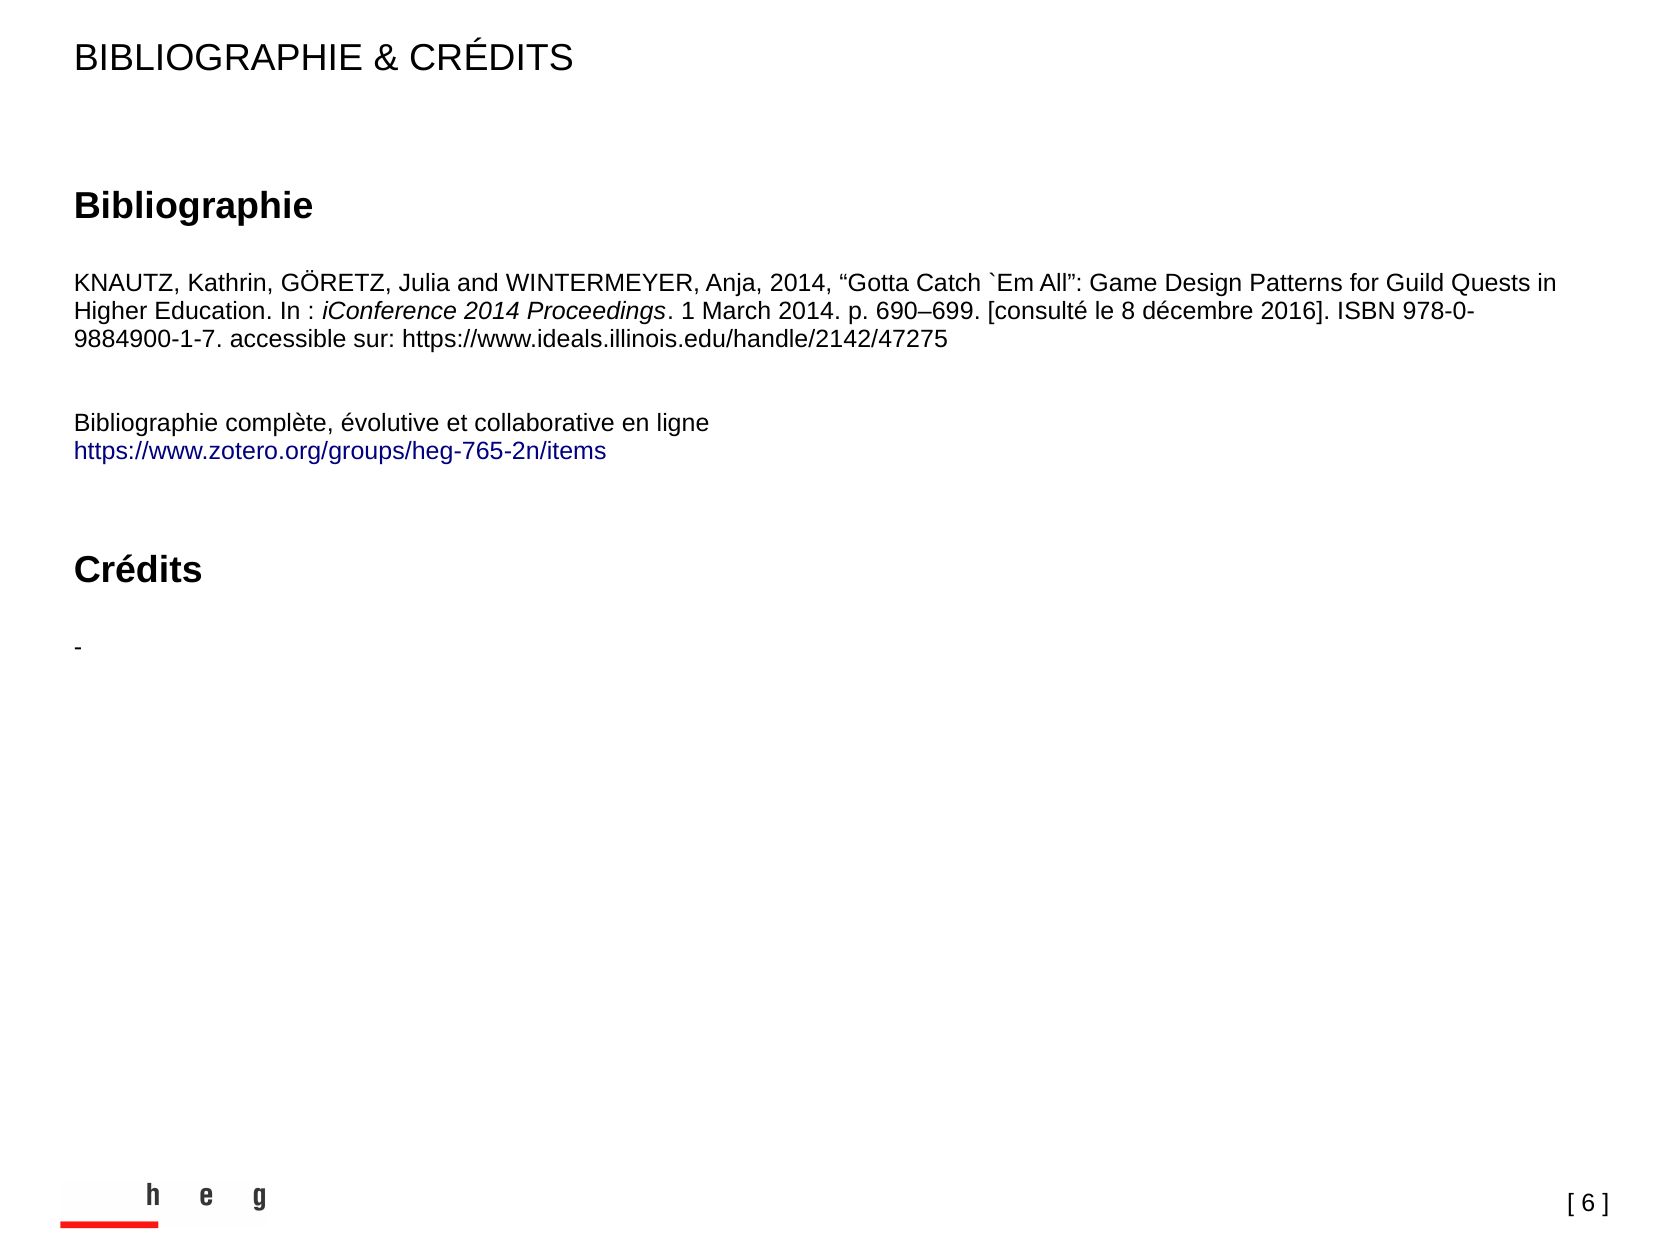

BIBLIOGRAPHIE & CRÉDITS
Bibliographie
KNAUTZ, Kathrin, GÖRETZ, Julia and WINTERMEYER, Anja, 2014, “Gotta Catch `Em All”: Game Design Patterns for Guild Quests in Higher Education. In : iConference 2014 Proceedings. 1 March 2014. p. 690–699. [consulté le 8 décembre 2016]. ISBN 978-0-9884900-1-7. accessible sur: https://www.ideals.illinois.edu/handle/2142/47275
Bibliographie complète, évolutive et collaborative en ligne
https://www.zotero.org/groups/heg-765-2n/items
Crédits
-